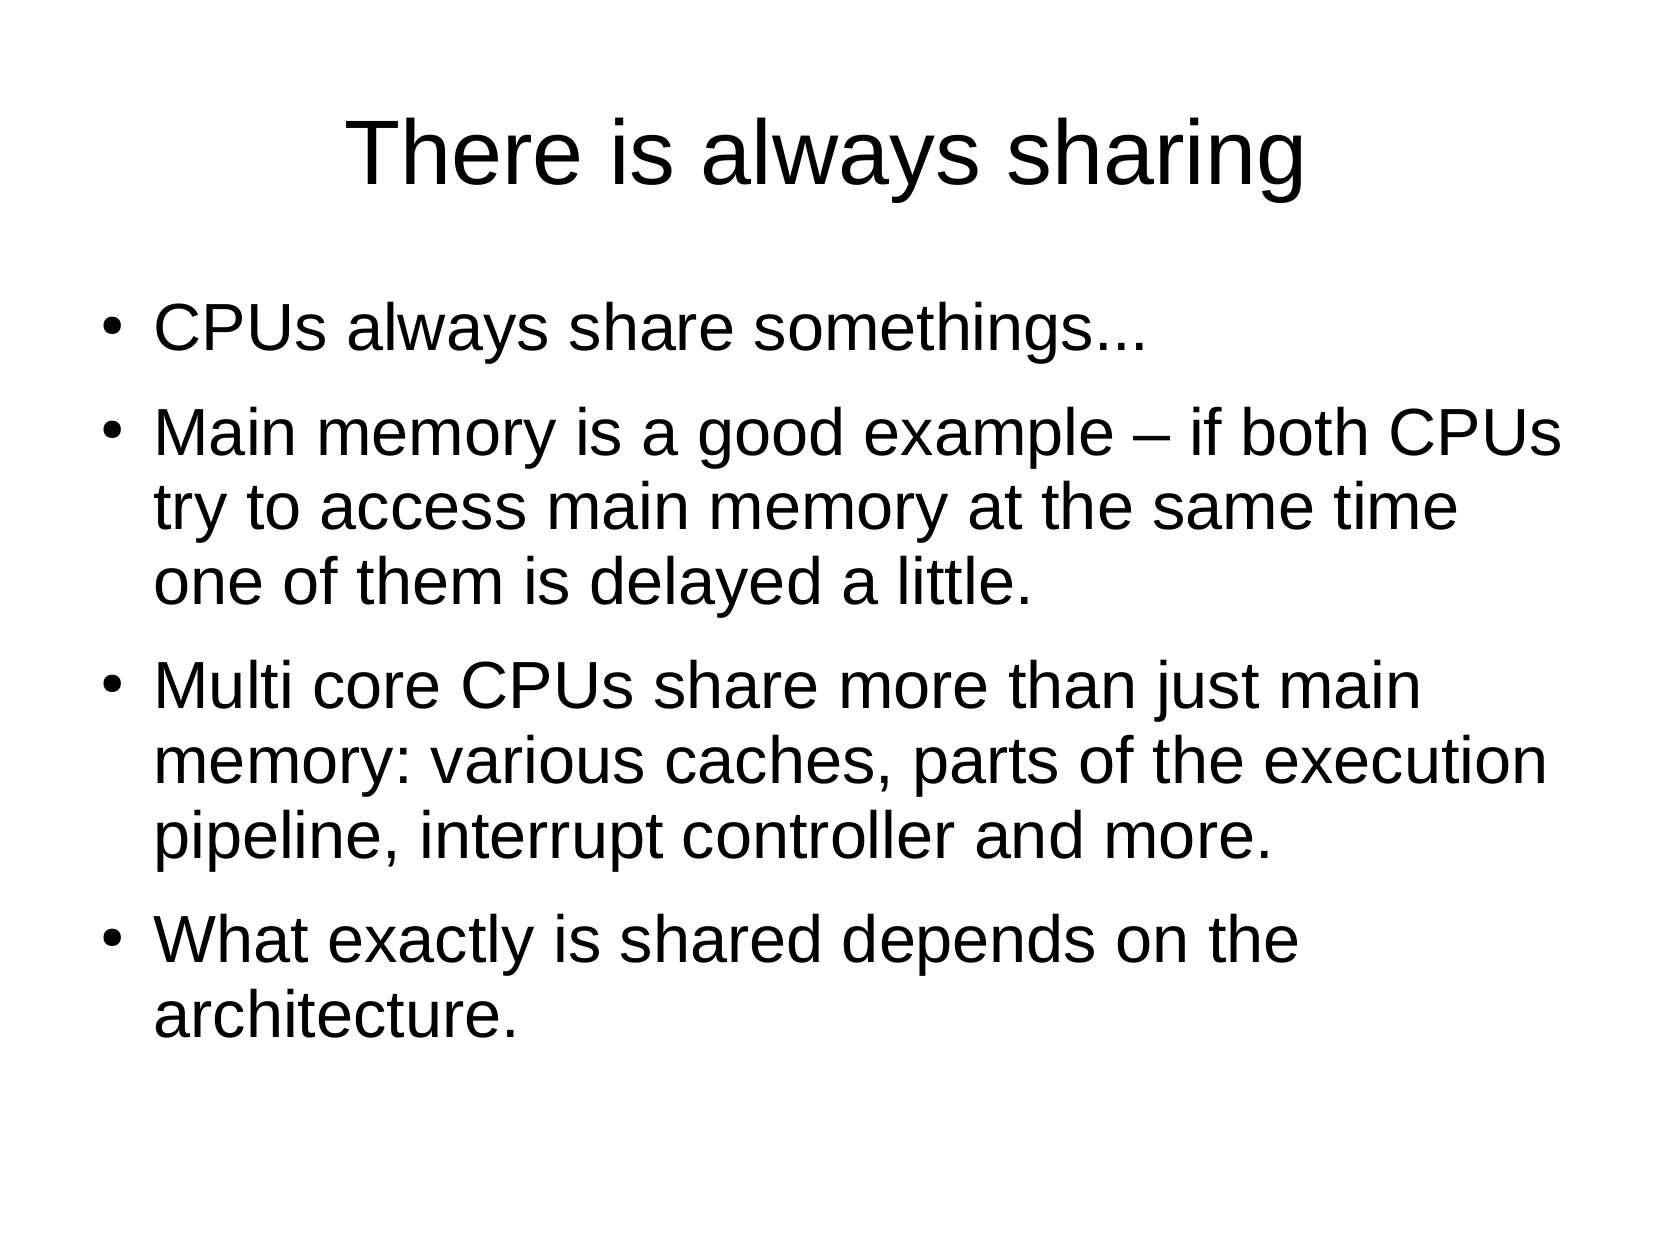

# There is always sharing
CPUs always share somethings...
Main memory is a good example – if both CPUs try to access main memory at the same time one of them is delayed a little.
Multi core CPUs share more than just main memory: various caches, parts of the execution pipeline, interrupt controller and more.
What exactly is shared depends on the architecture.